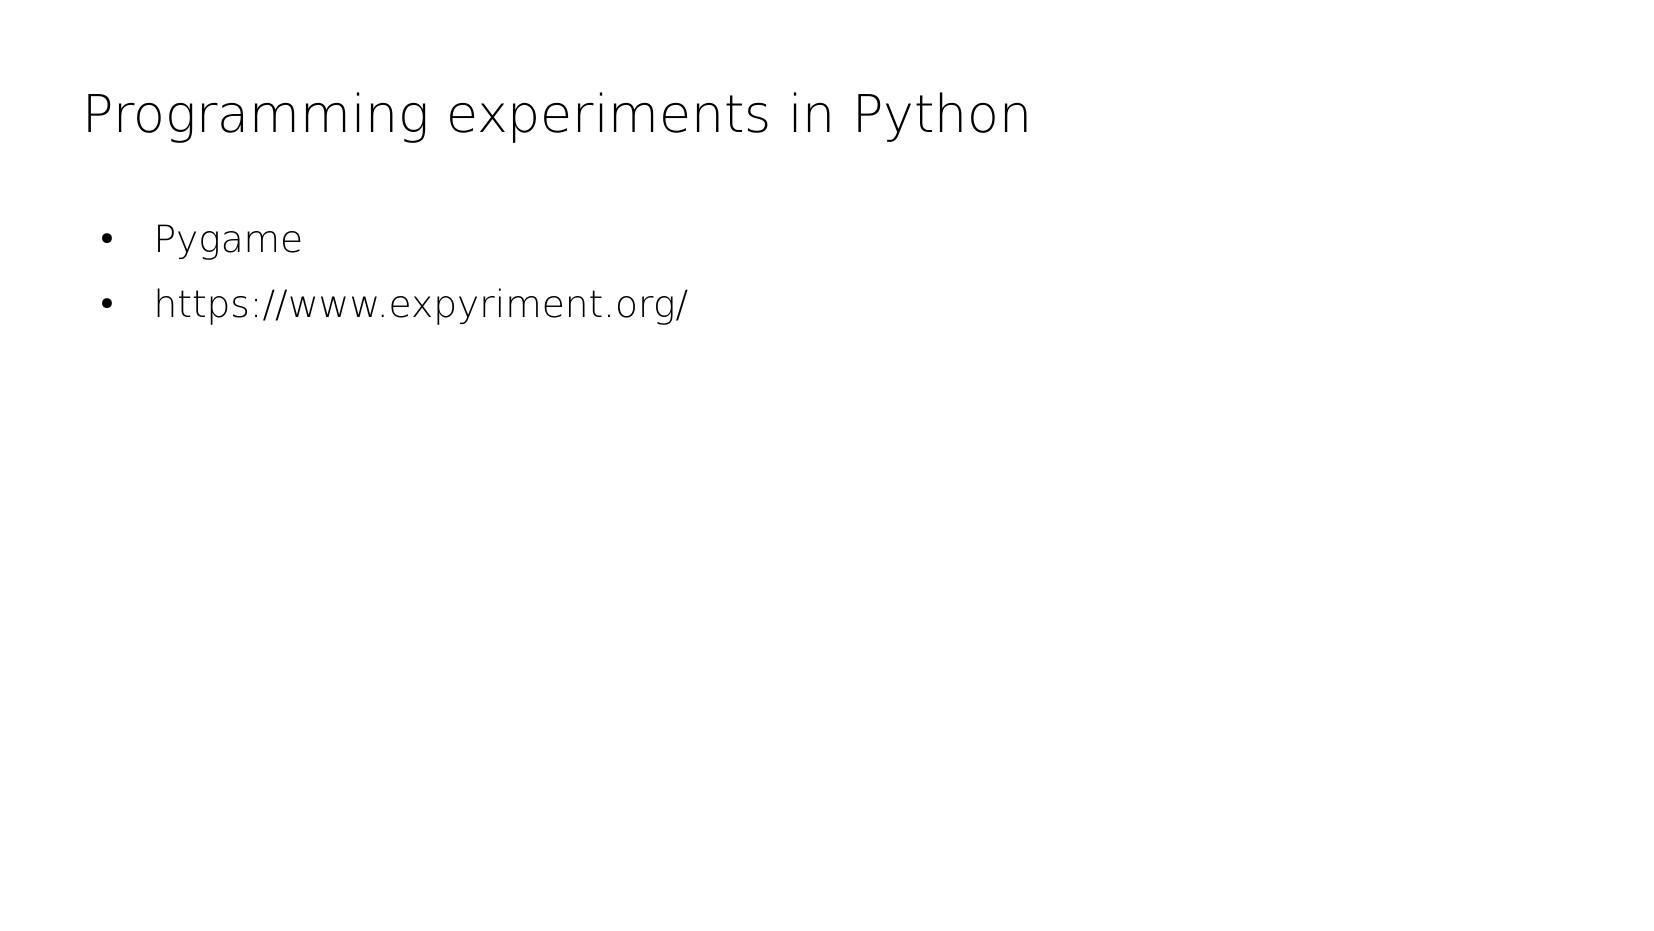

# Programming experiments in Python
Pygame
https://www.expyriment.org/